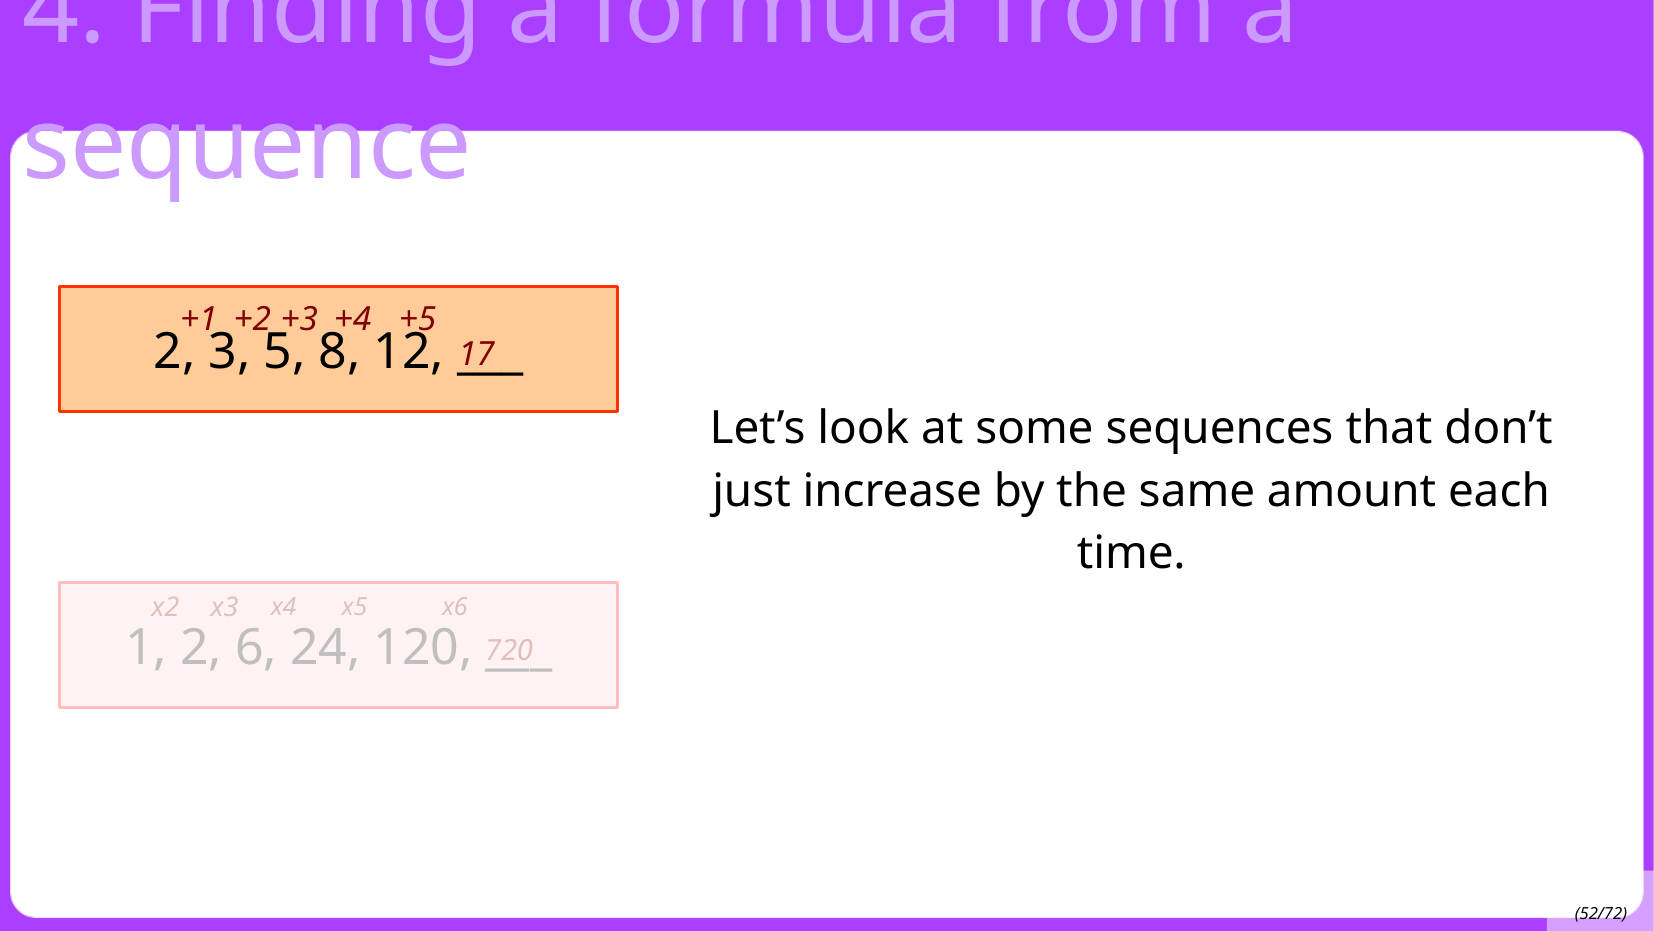

# 4. Finding a formula from a sequence
2, 3, 5, 8, 12, ___
+1
+2
+3
+4
+5
17
Let’s look at some sequences that don’t just increase by the same amount each time.
x4
x5
x6
x2
x3
1, 2, 6, 24, 120, ___
720